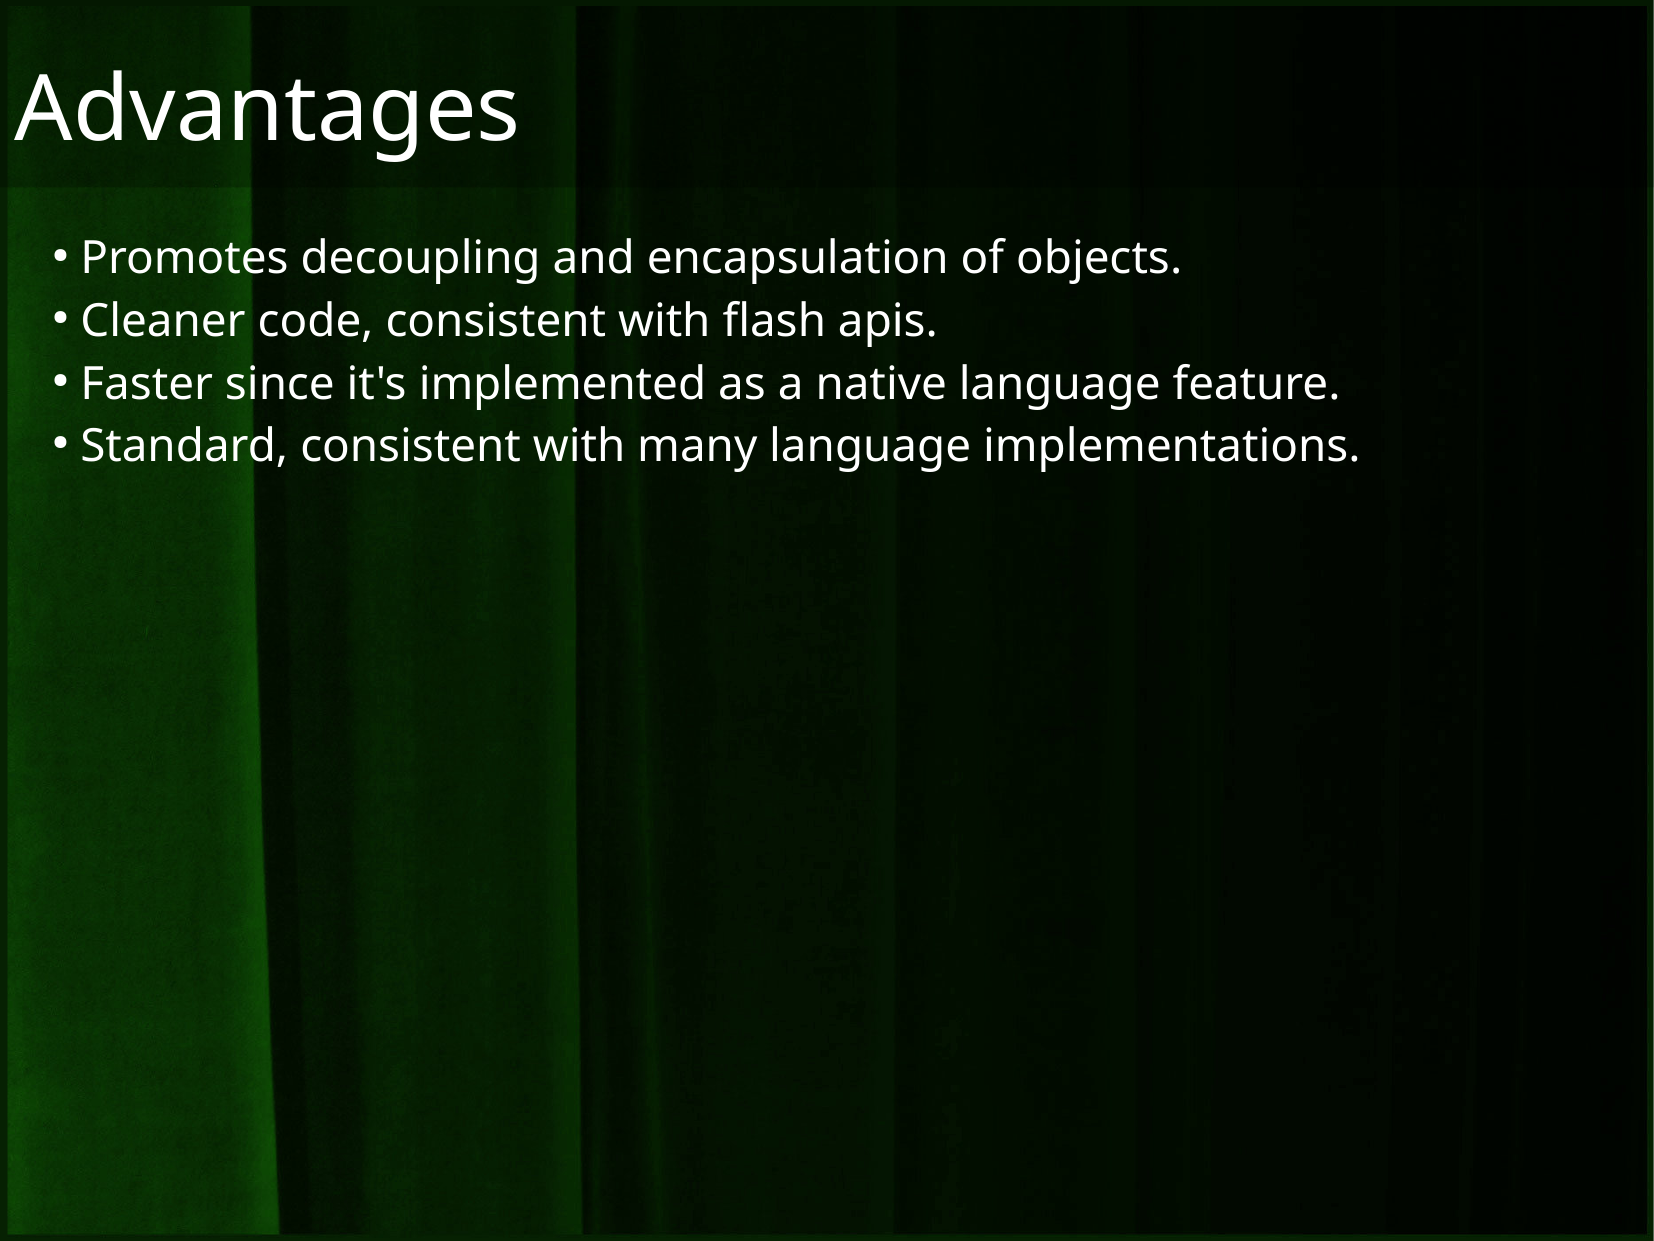

Advantages
 Promotes decoupling and encapsulation of objects.
 Cleaner code, consistent with flash apis.
 Faster since it's implemented as a native language feature.
 Standard, consistent with many language implementations.